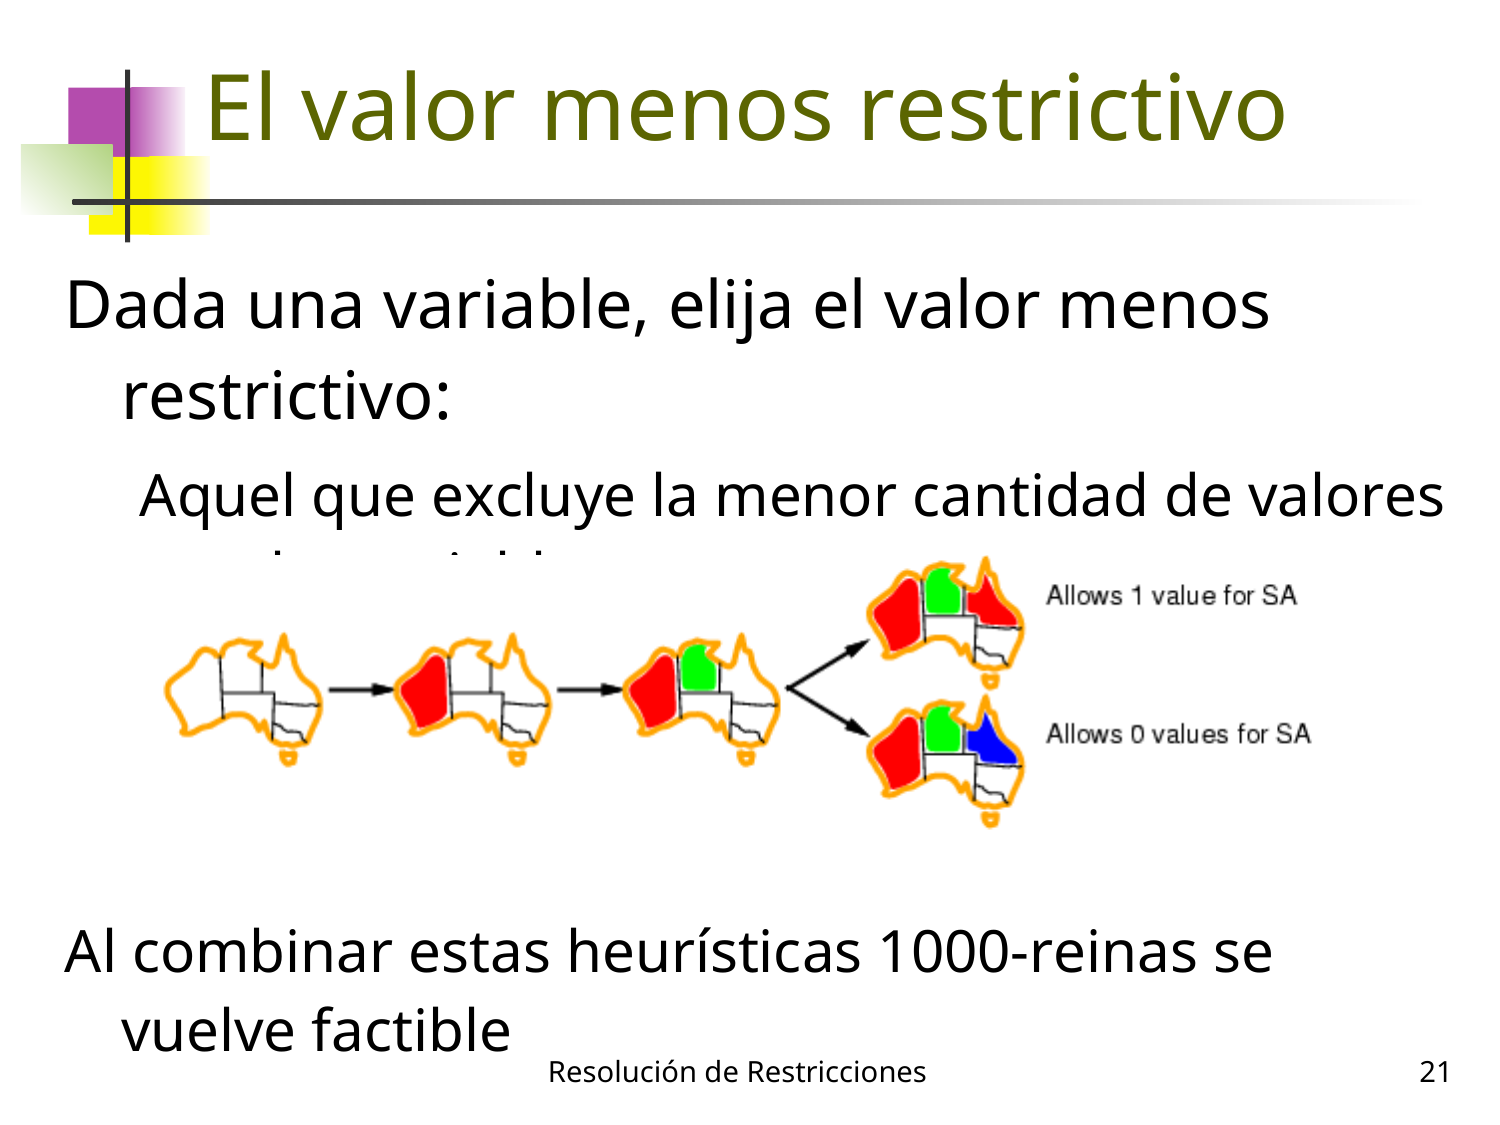

# El valor menos restrictivo
Dada una variable, elija el valor menos restrictivo:
Aquel que excluye la menor cantidad de valores en las variables restantes
Al combinar estas heurísticas 1000-reinas se vuelve factible
Resolución de Restricciones
21